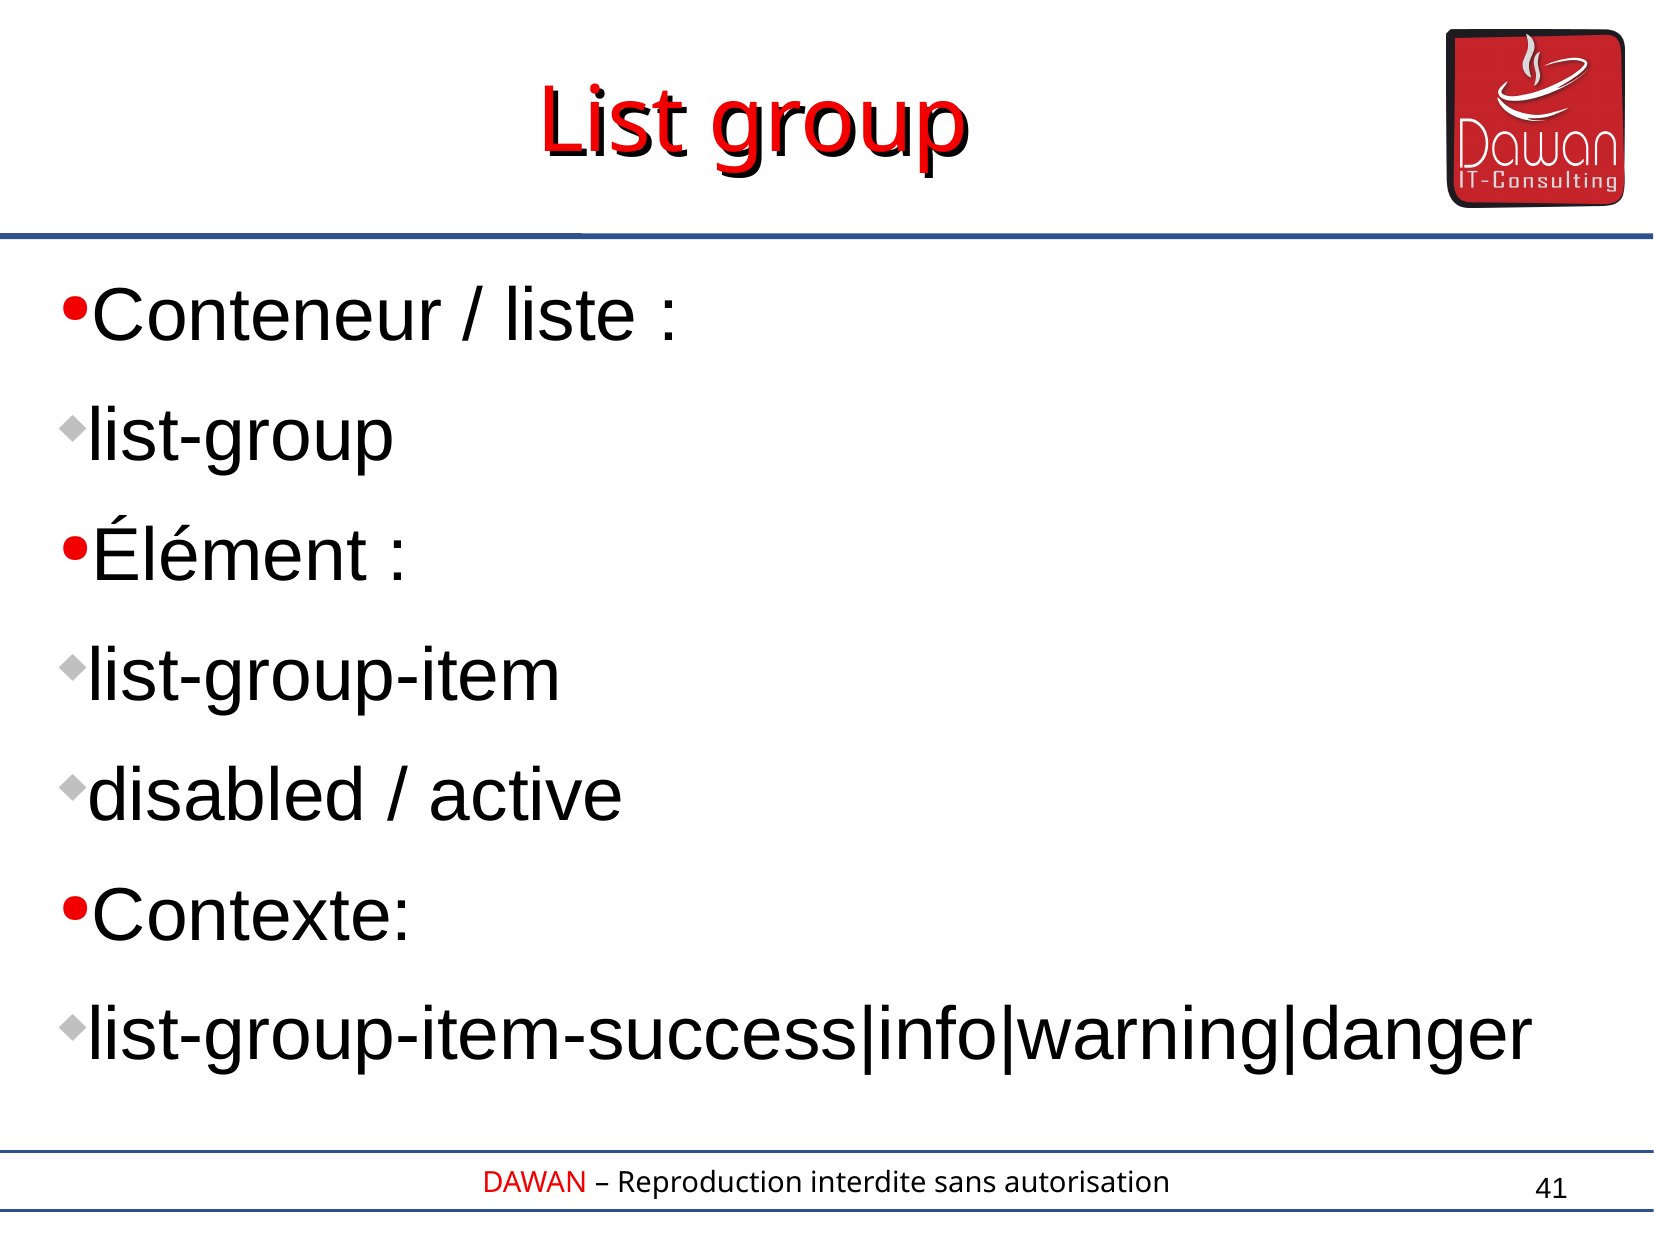

# List group
Conteneur / liste :
list-group
Élément :
list-group-item
disabled / active
Contexte:
list-group-item-success|info|warning|danger